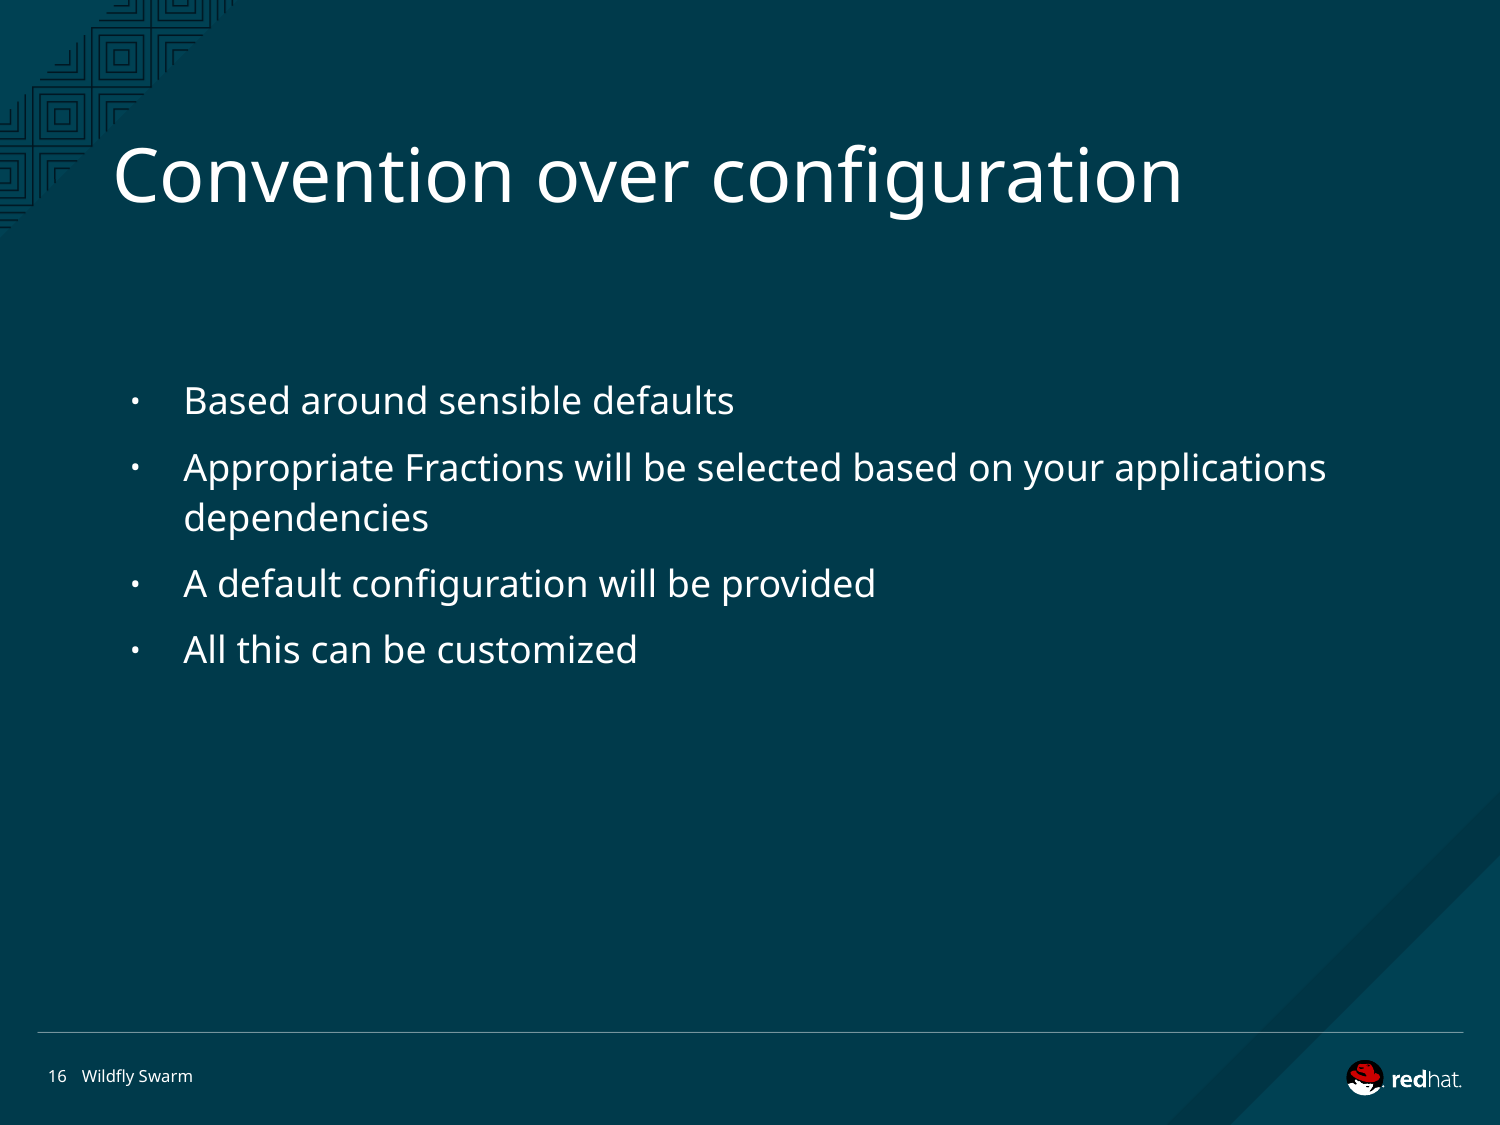

# Convention over configuration
Based around sensible defaults
Appropriate Fractions will be selected based on your applications dependencies
A default configuration will be provided
All this can be customized
16
Wildfly Swarm